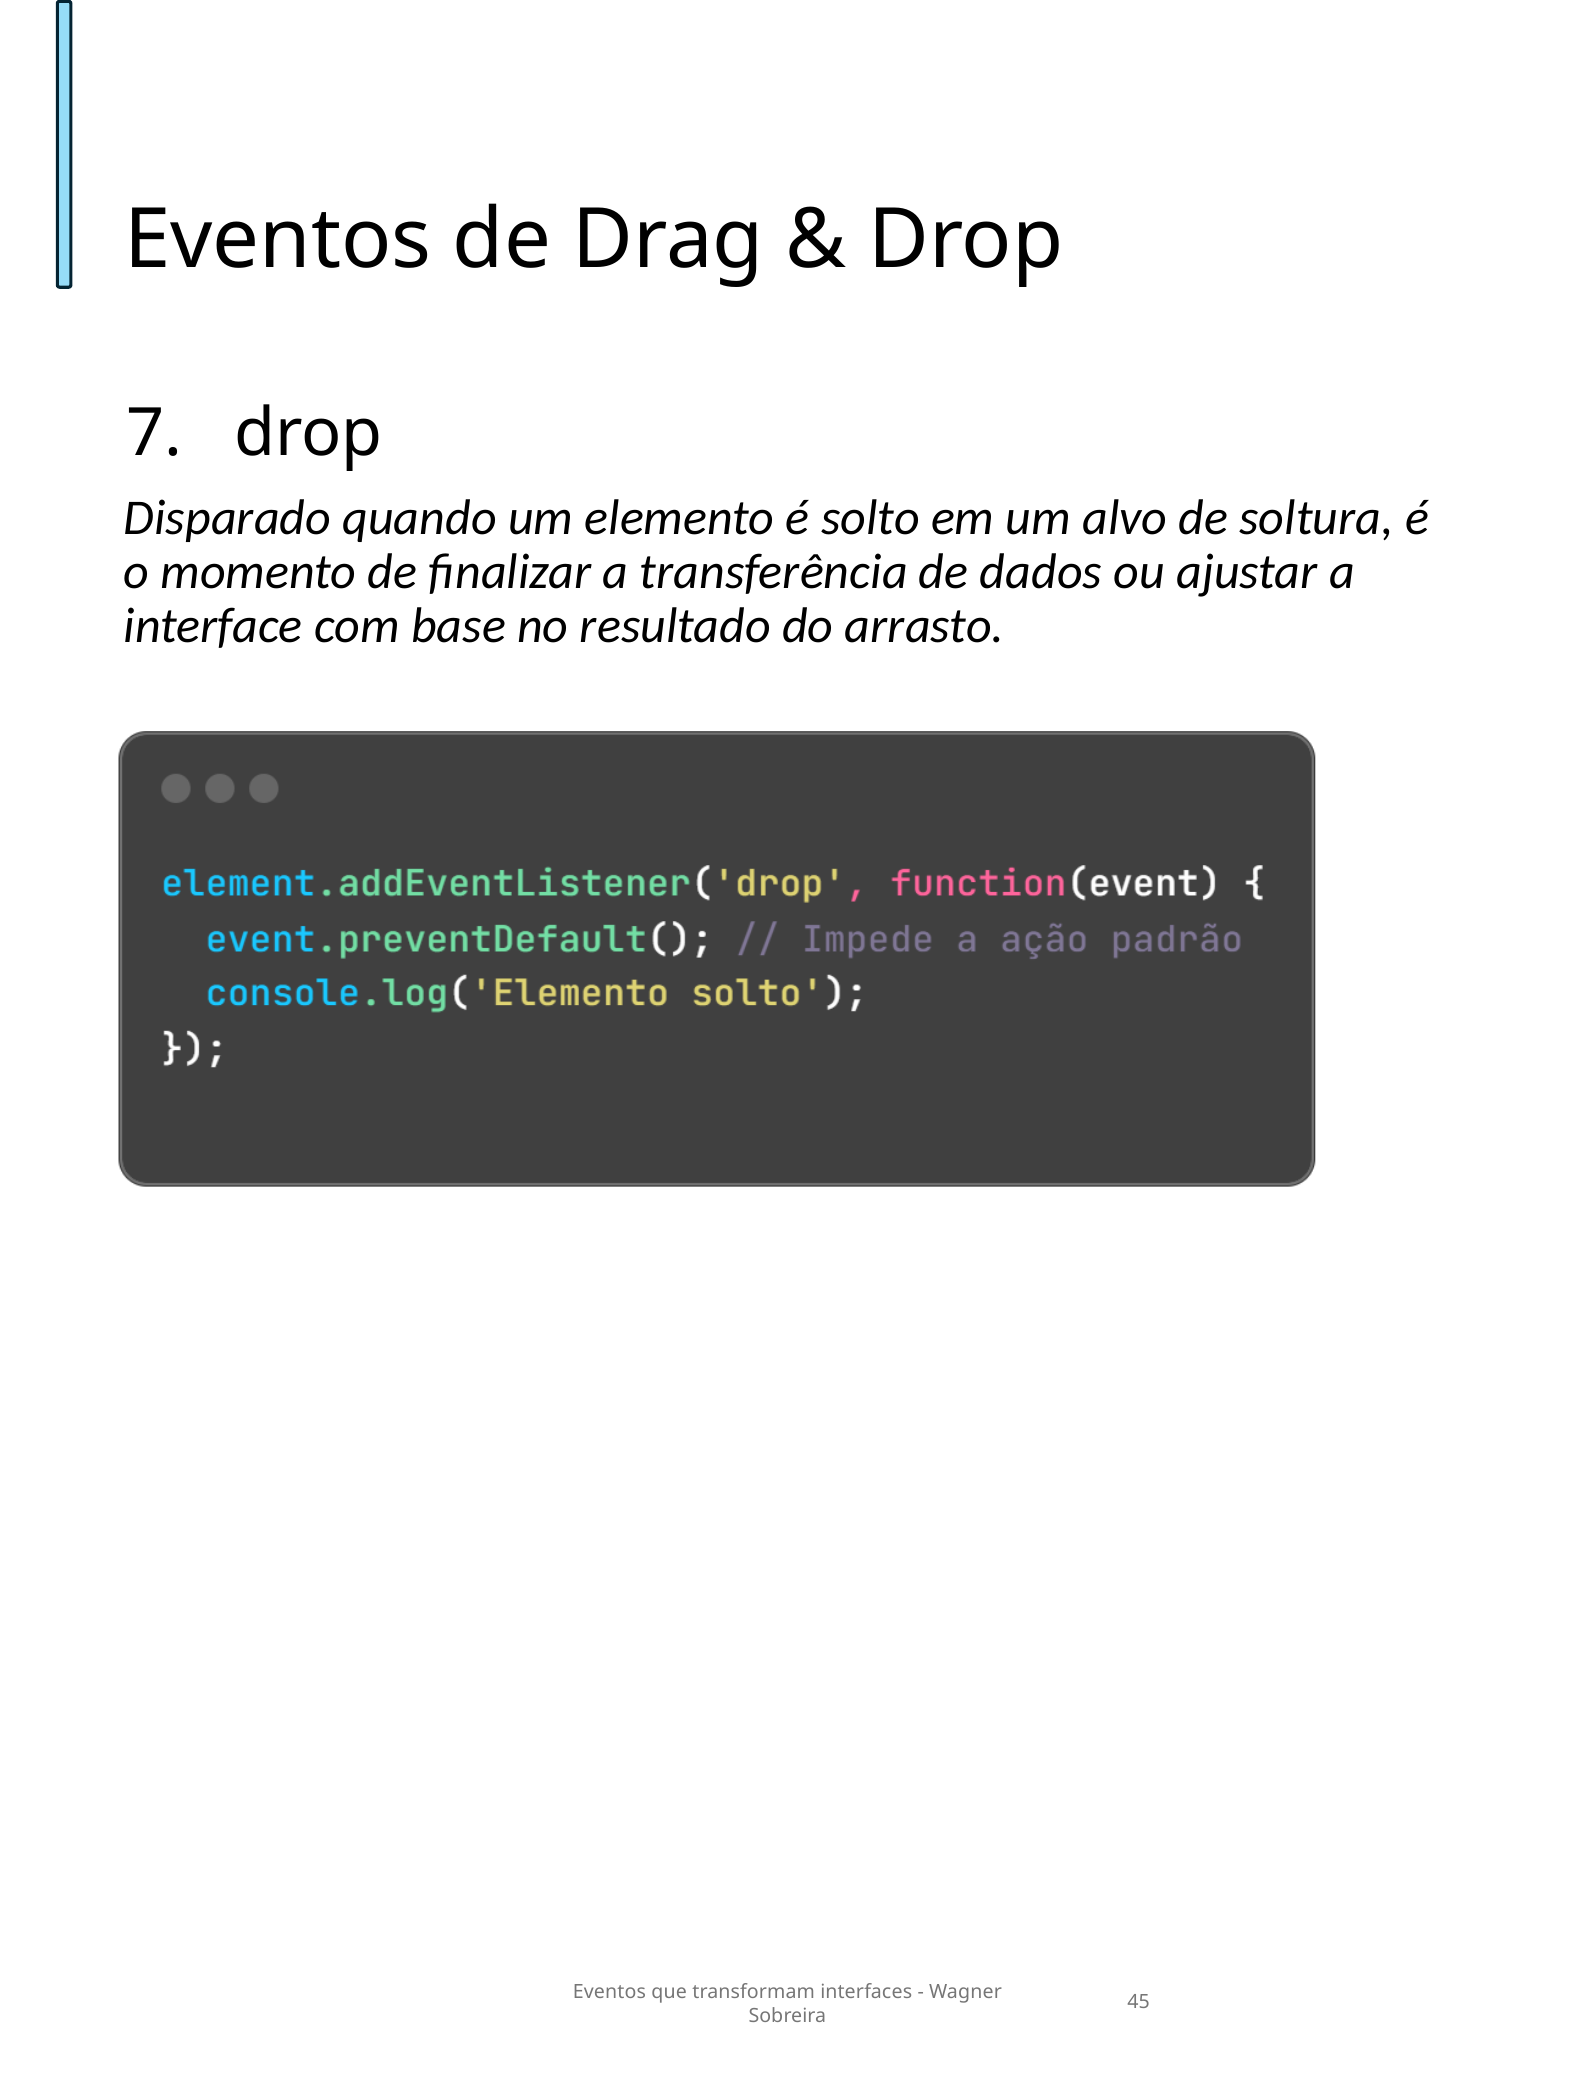

Eventos de Drag & Drop
7.   drop
Disparado quando um elemento é solto em um alvo de soltura, é o momento de finalizar a transferência de dados ou ajustar a interface com base no resultado do arrasto.
Eventos que transformam interfaces - Wagner Sobreira